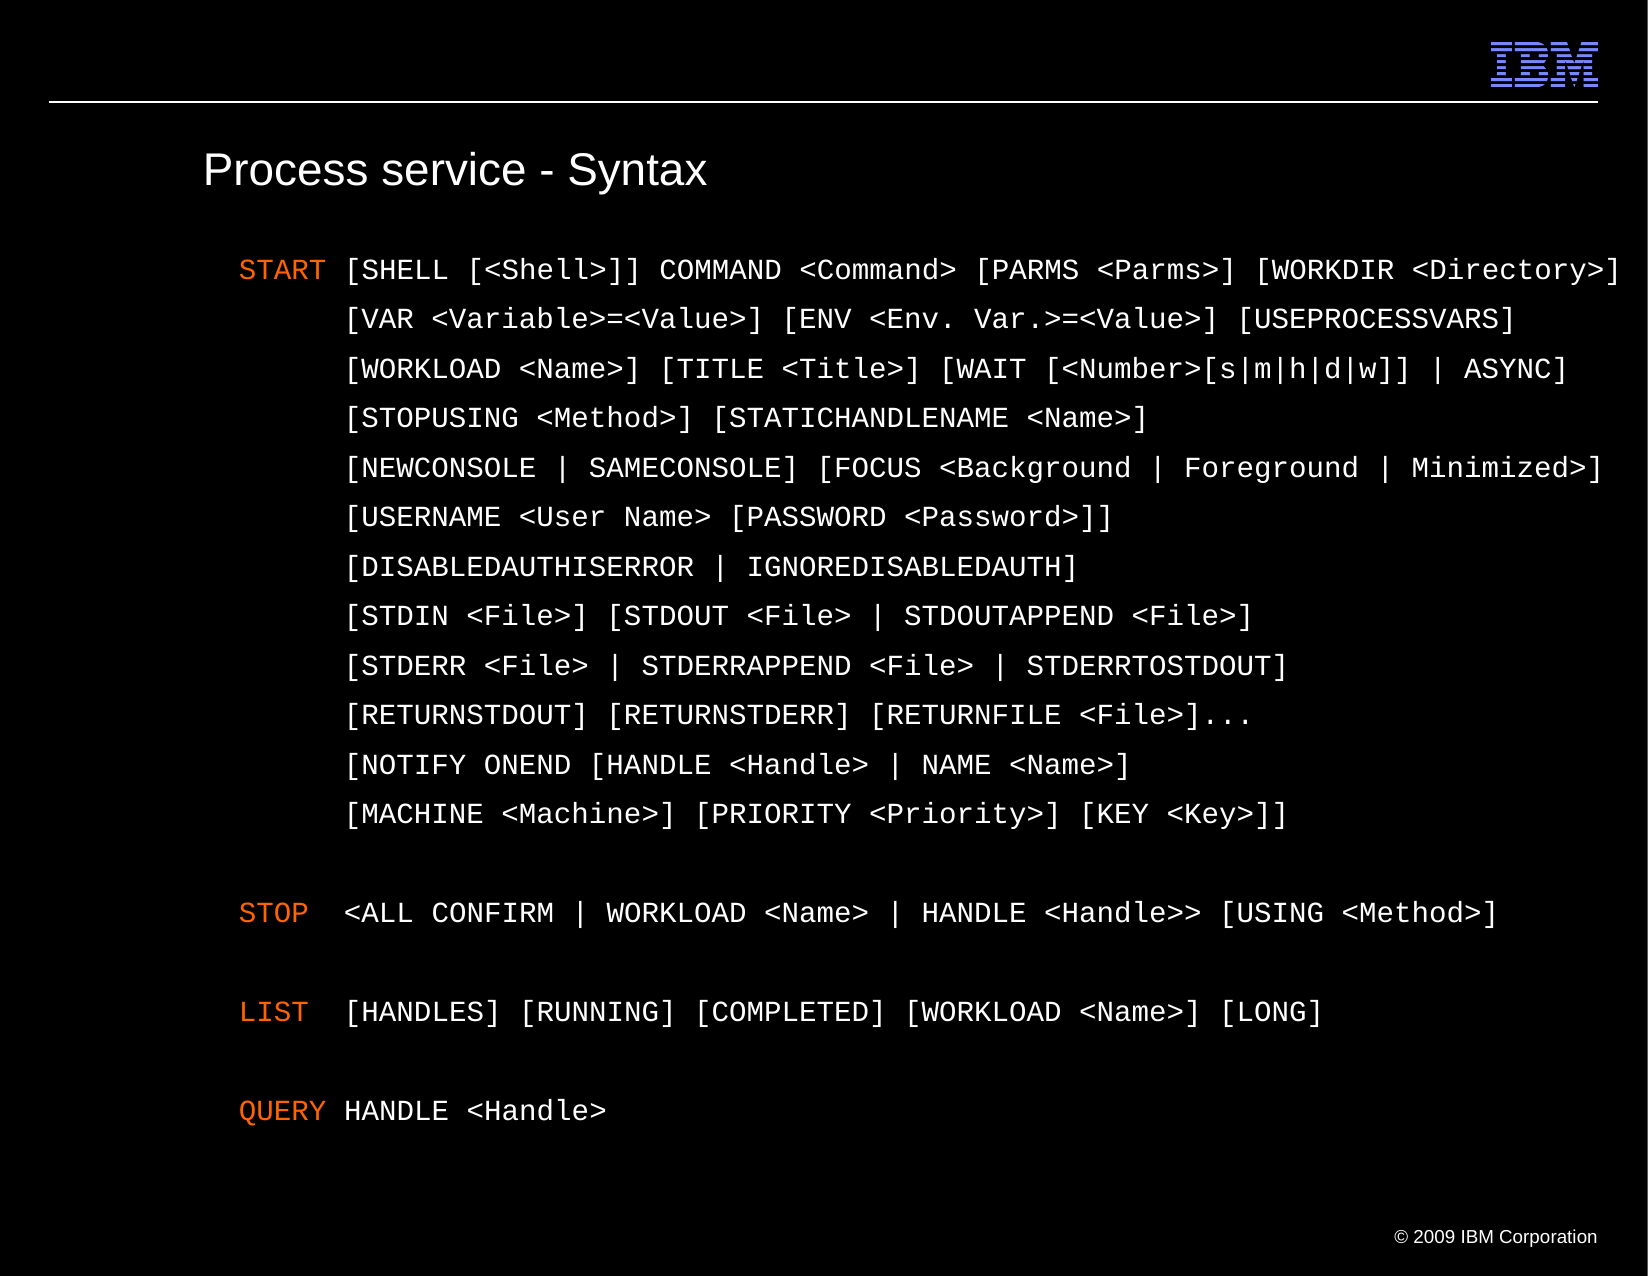

# Process service - Syntax
START [SHELL [<Shell>]] COMMAND <Command> [PARMS <Parms>] [WORKDIR <Directory>]
 [VAR <Variable>=<Value>] [ENV <Env. Var.>=<Value>] [USEPROCESSVARS]
 [WORKLOAD <Name>] [TITLE <Title>] [WAIT [<Number>[s|m|h|d|w]] | ASYNC]
 [STOPUSING <Method>] [STATICHANDLENAME <Name>]
 [NEWCONSOLE | SAMECONSOLE] [FOCUS <Background | Foreground | Minimized>]
 [USERNAME <User Name> [PASSWORD <Password>]]
 [DISABLEDAUTHISERROR | IGNOREDISABLEDAUTH]
 [STDIN <File>] [STDOUT <File> | STDOUTAPPEND <File>]
 [STDERR <File> | STDERRAPPEND <File> | STDERRTOSTDOUT]
 [RETURNSTDOUT] [RETURNSTDERR] [RETURNFILE <File>]...
 [NOTIFY ONEND [HANDLE <Handle> | NAME <Name>]
 [MACHINE <Machine>] [PRIORITY <Priority>] [KEY <Key>]]
STOP <ALL CONFIRM | WORKLOAD <Name> | HANDLE <Handle>> [USING <Method>]
LIST [HANDLES] [RUNNING] [COMPLETED] [WORKLOAD <Name>] [LONG]
QUERY HANDLE <Handle>